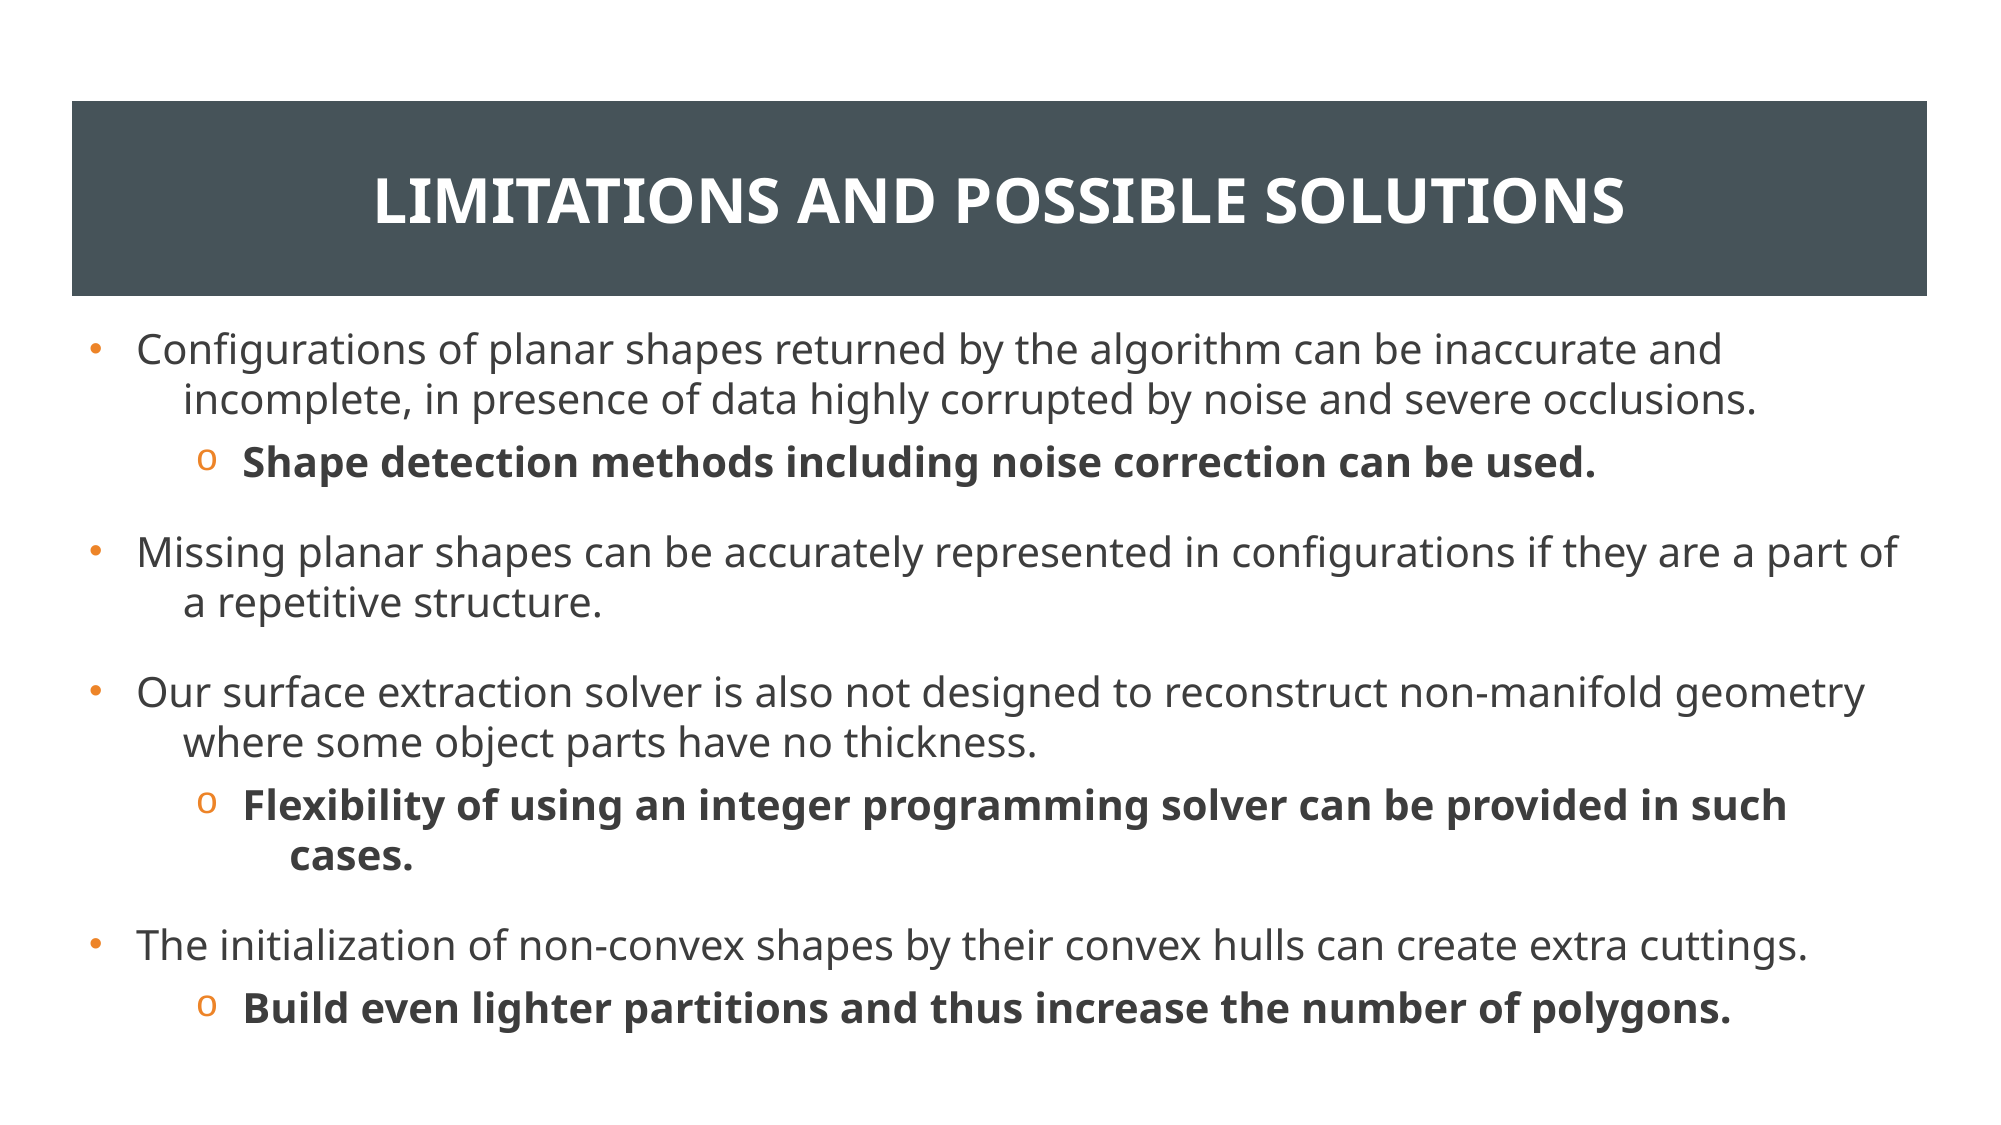

# LIMITATIONS and POSSIBLE SOLUTIONS
Configurations of planar shapes returned by the algorithm can be inaccurate and incomplete, in presence of data highly corrupted by noise and severe occlusions.
Shape detection methods including noise correction can be used.
Missing planar shapes can be accurately represented in configurations if they are a part of a repetitive structure.
Our surface extraction solver is also not designed to reconstruct non-manifold geometry where some object parts have no thickness.
Flexibility of using an integer programming solver can be provided in such cases.
The initialization of non-convex shapes by their convex hulls can create extra cuttings.
Build even lighter partitions and thus increase the number of polygons.